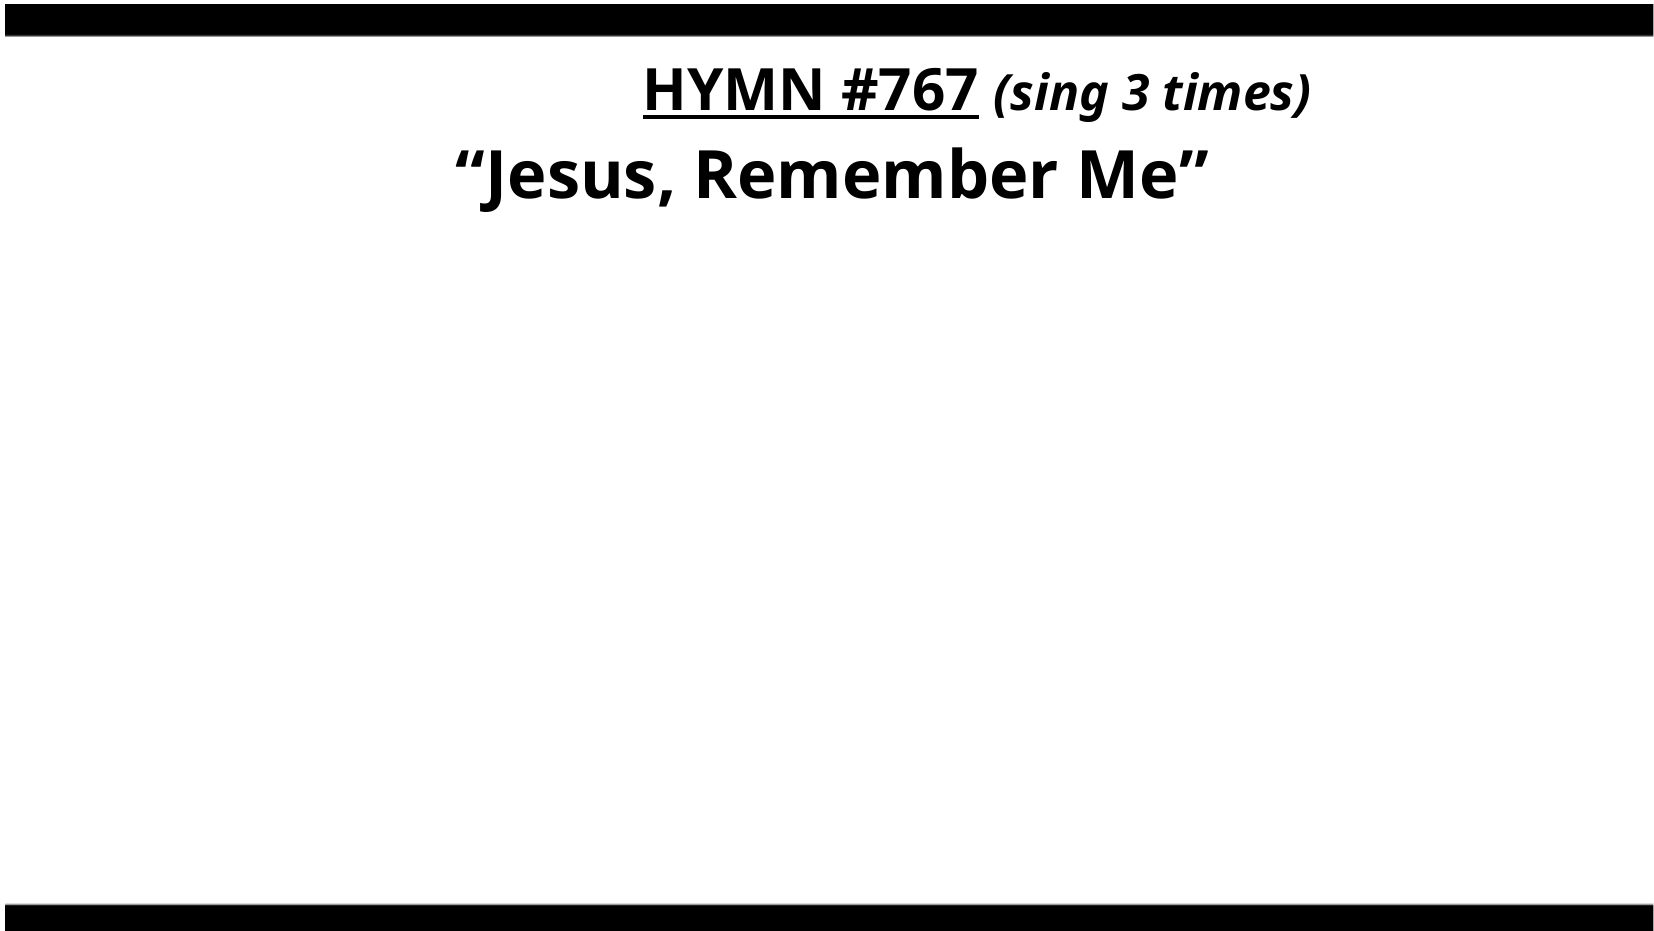

HYMN #767 (sing 3 times)
“Jesus, Remember Me”